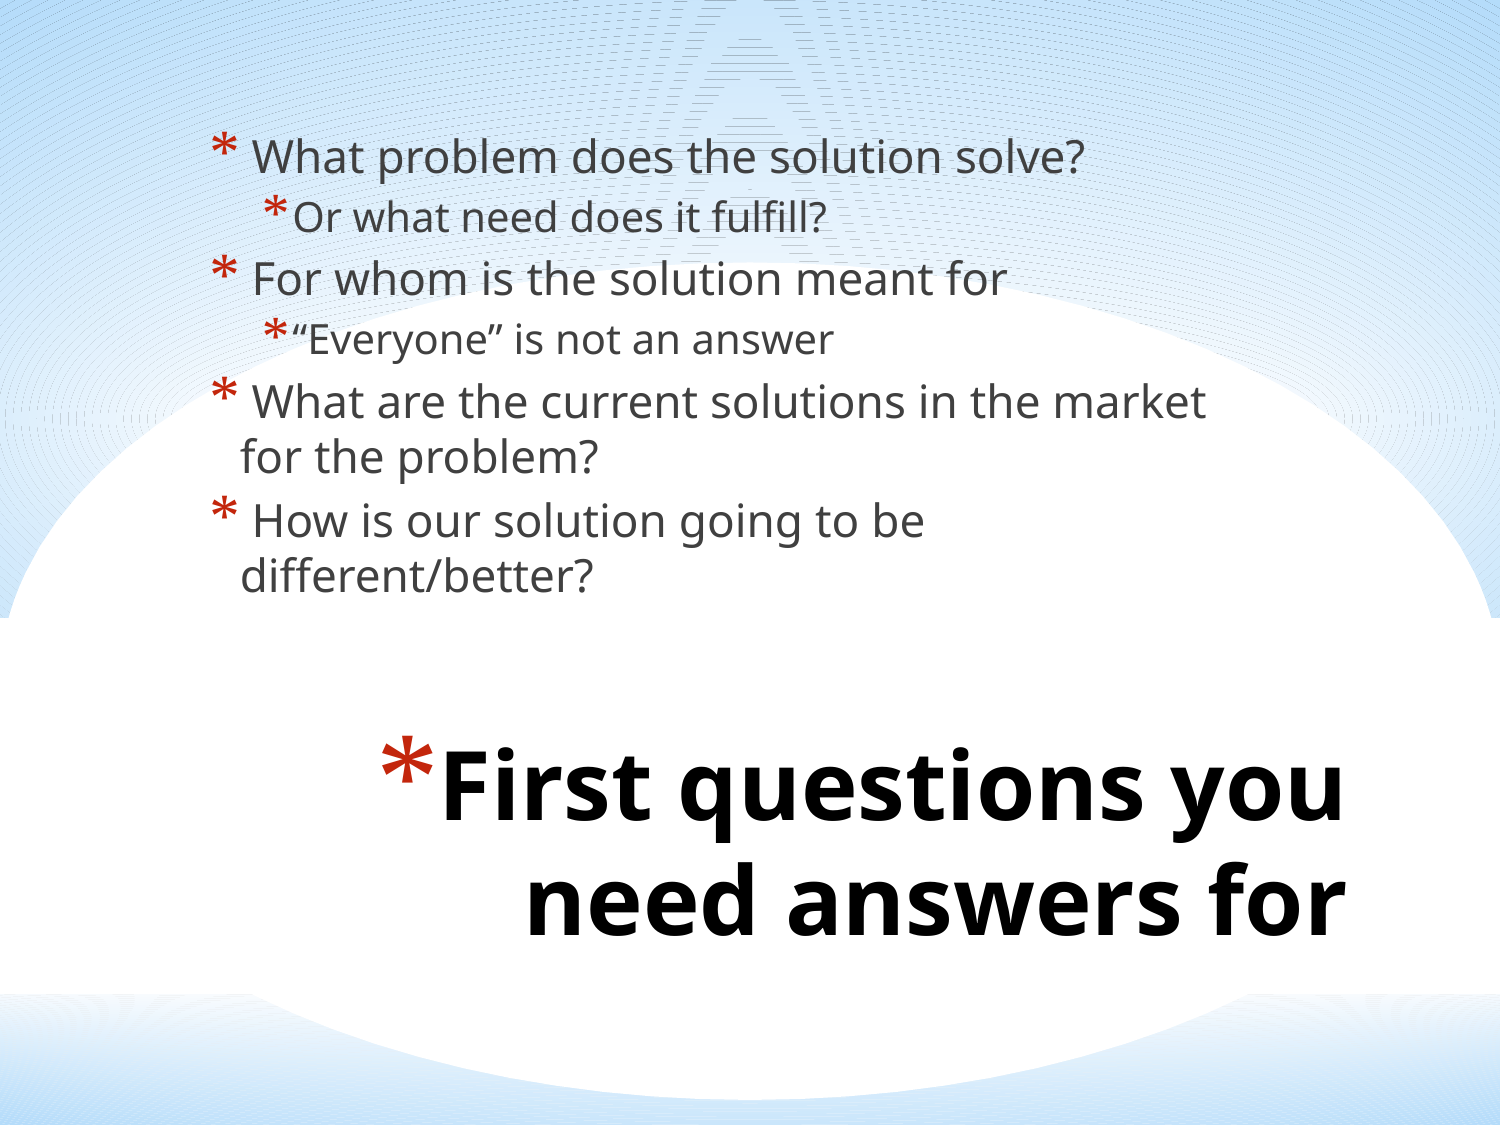

What problem does the solution solve?
Or what need does it fulfill?
 For whom is the solution meant for
“Everyone” is not an answer
 What are the current solutions in the market for the problem?
 How is our solution going to be different/better?
# First questions you need answers for